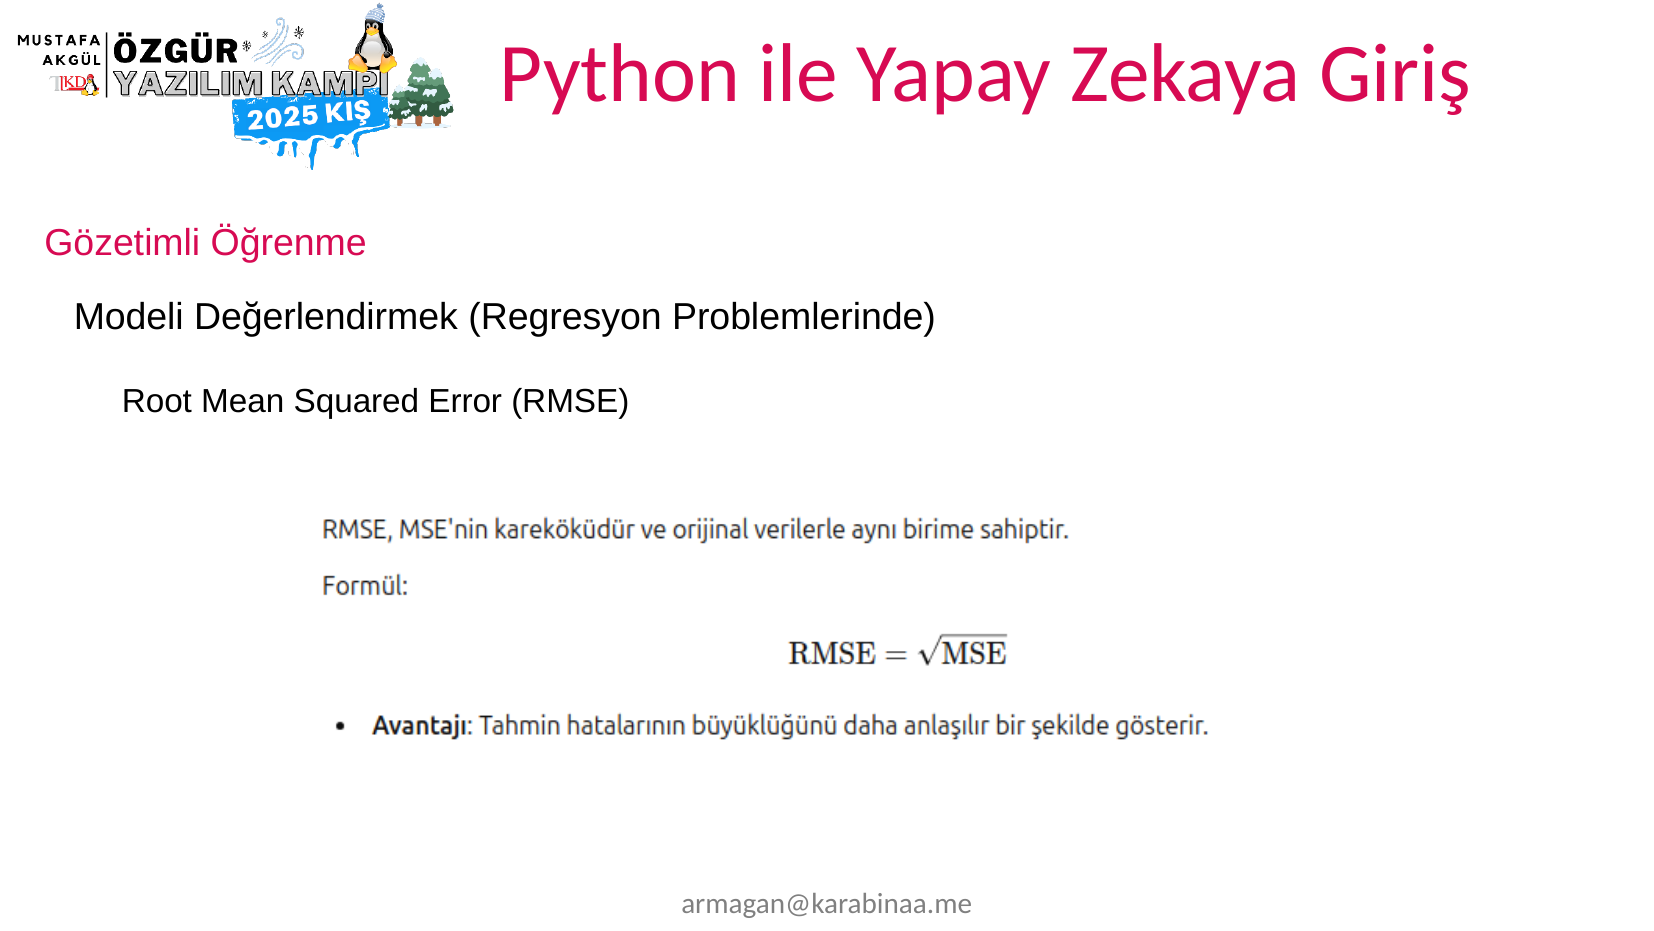

Python ile Yapay Zekaya Giriş
Gözetimli Öğrenme
Modeli Değerlendirmek (Regresyon Problemlerinde)
Root Mean Squared Error (RMSE)
armagan@karabinaa.me